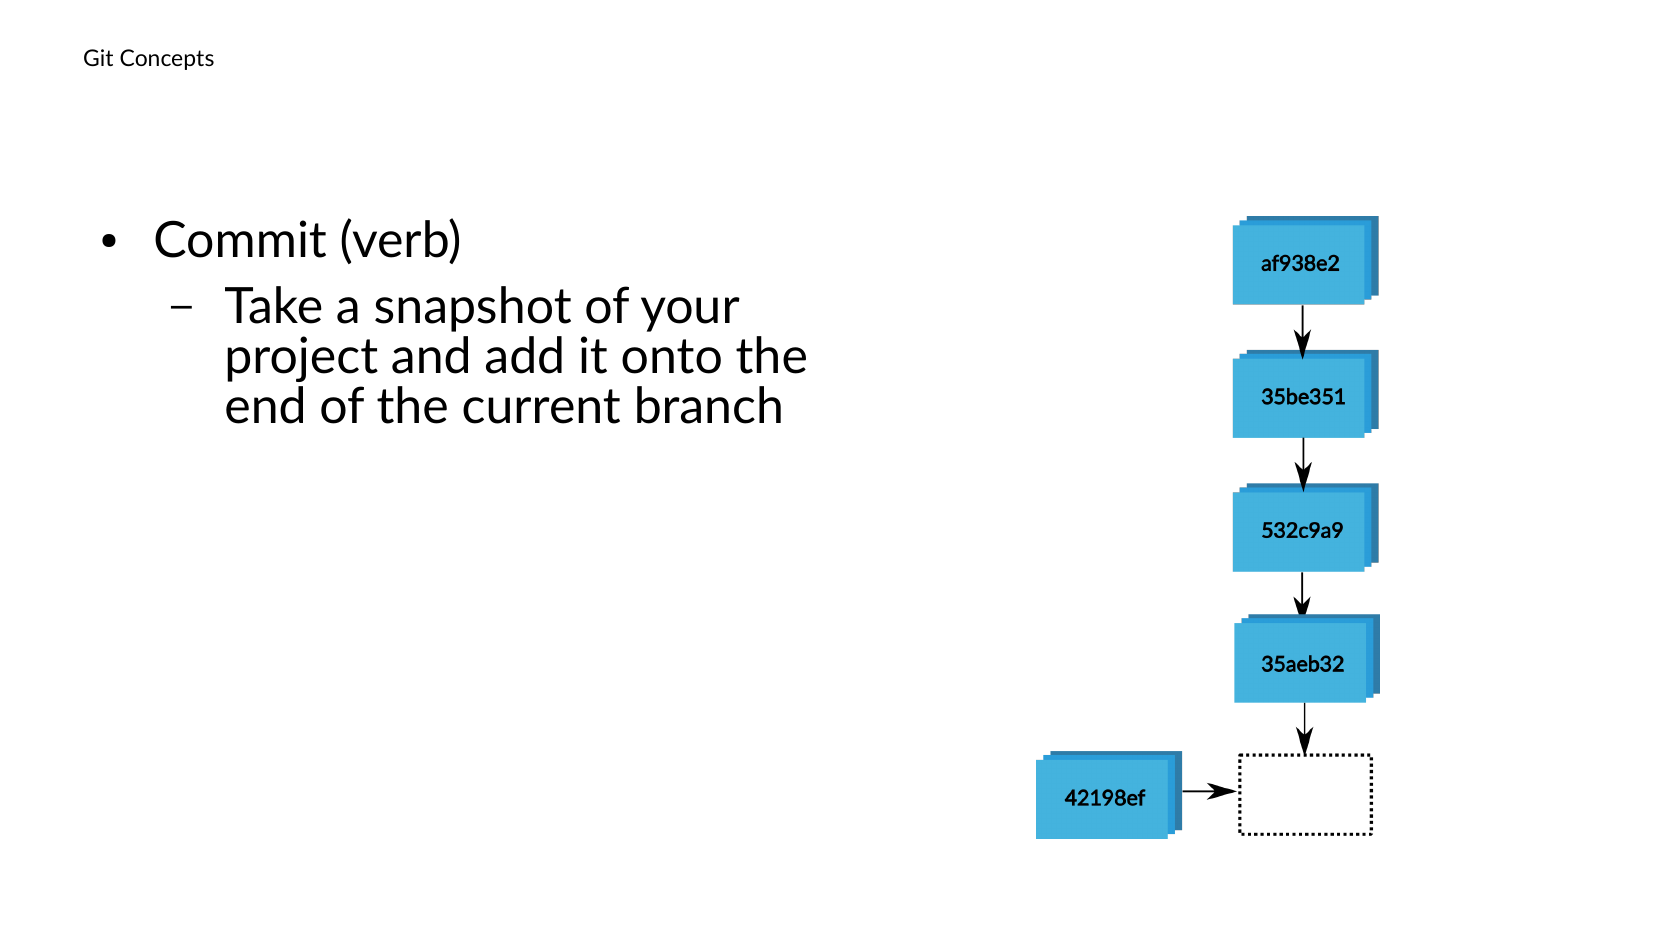

# Git Concepts
Commit (verb)
Take a snapshot of your project and add it onto the end of the current branch